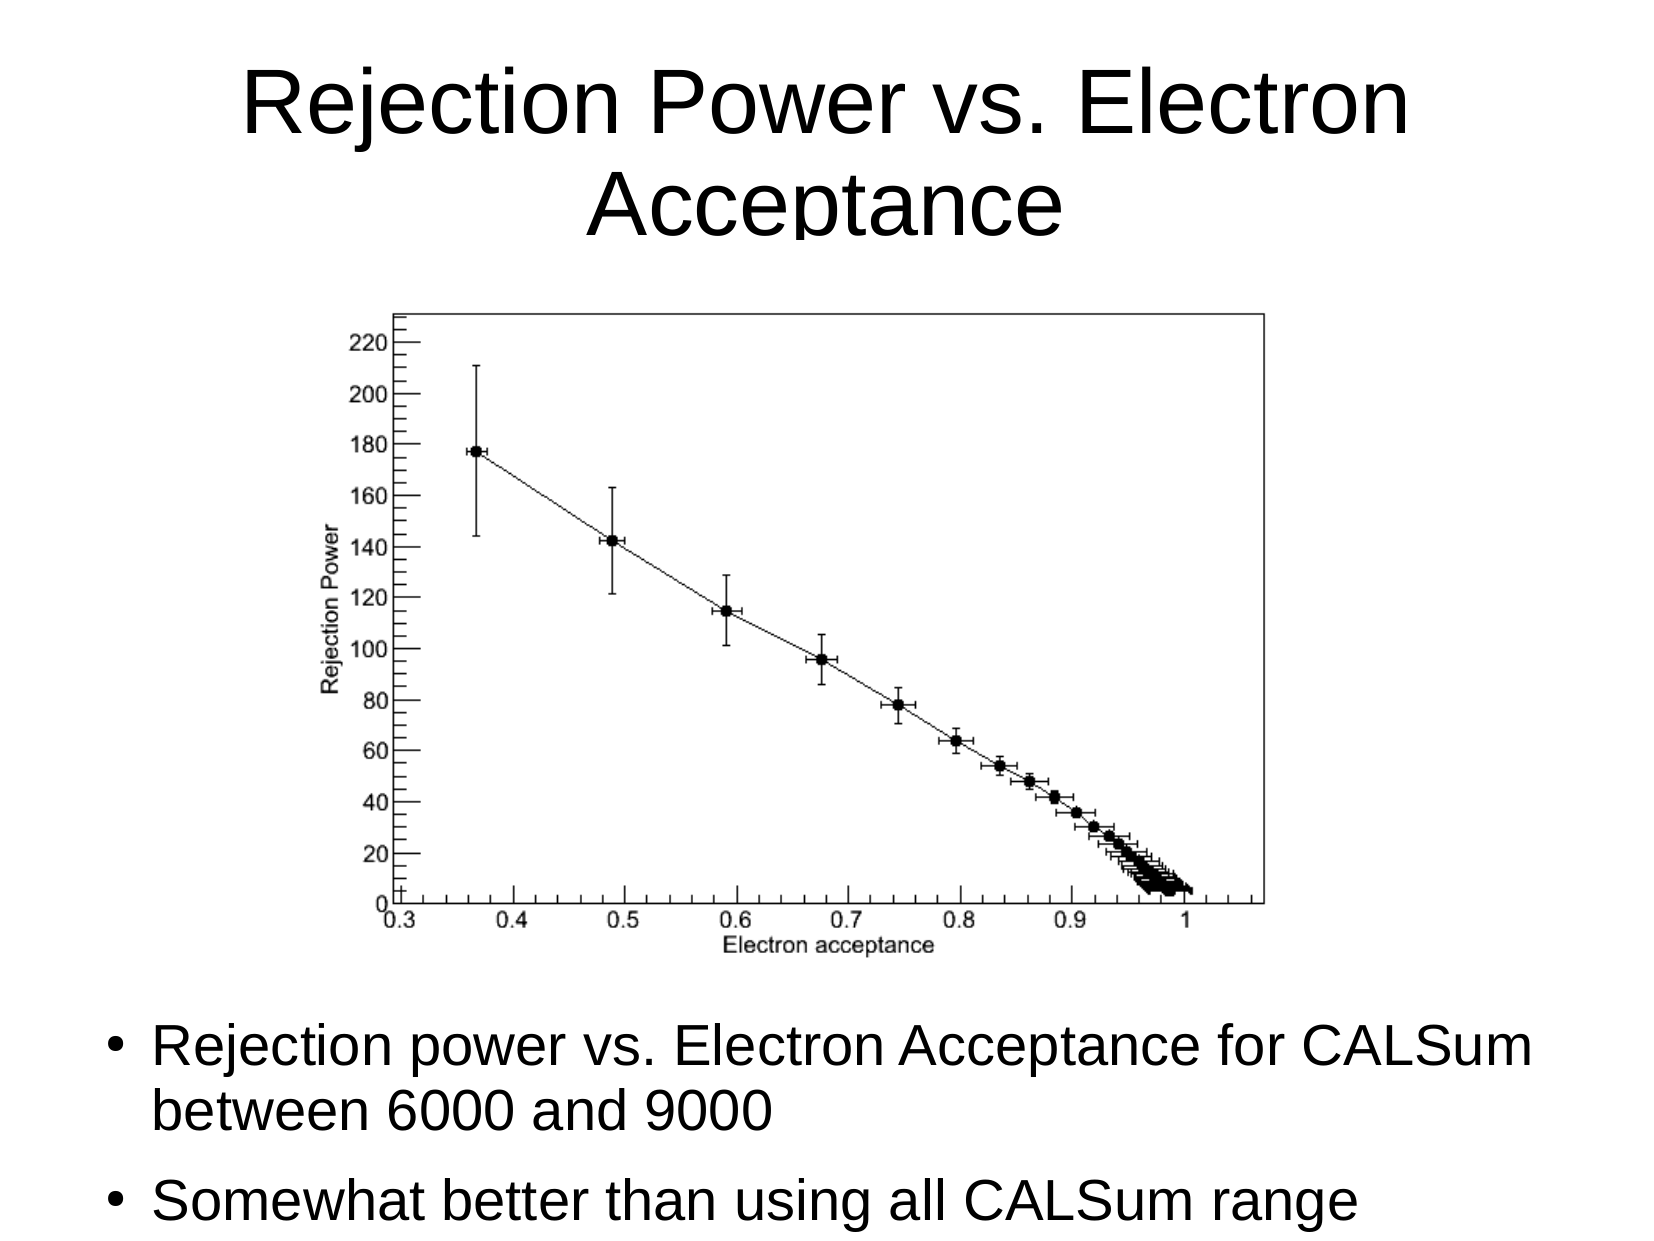

# Rejection Power vs. Electron Acceptance
Rejection power vs. Electron Acceptance for CALSum between 6000 and 9000
Somewhat better than using all CALSum range